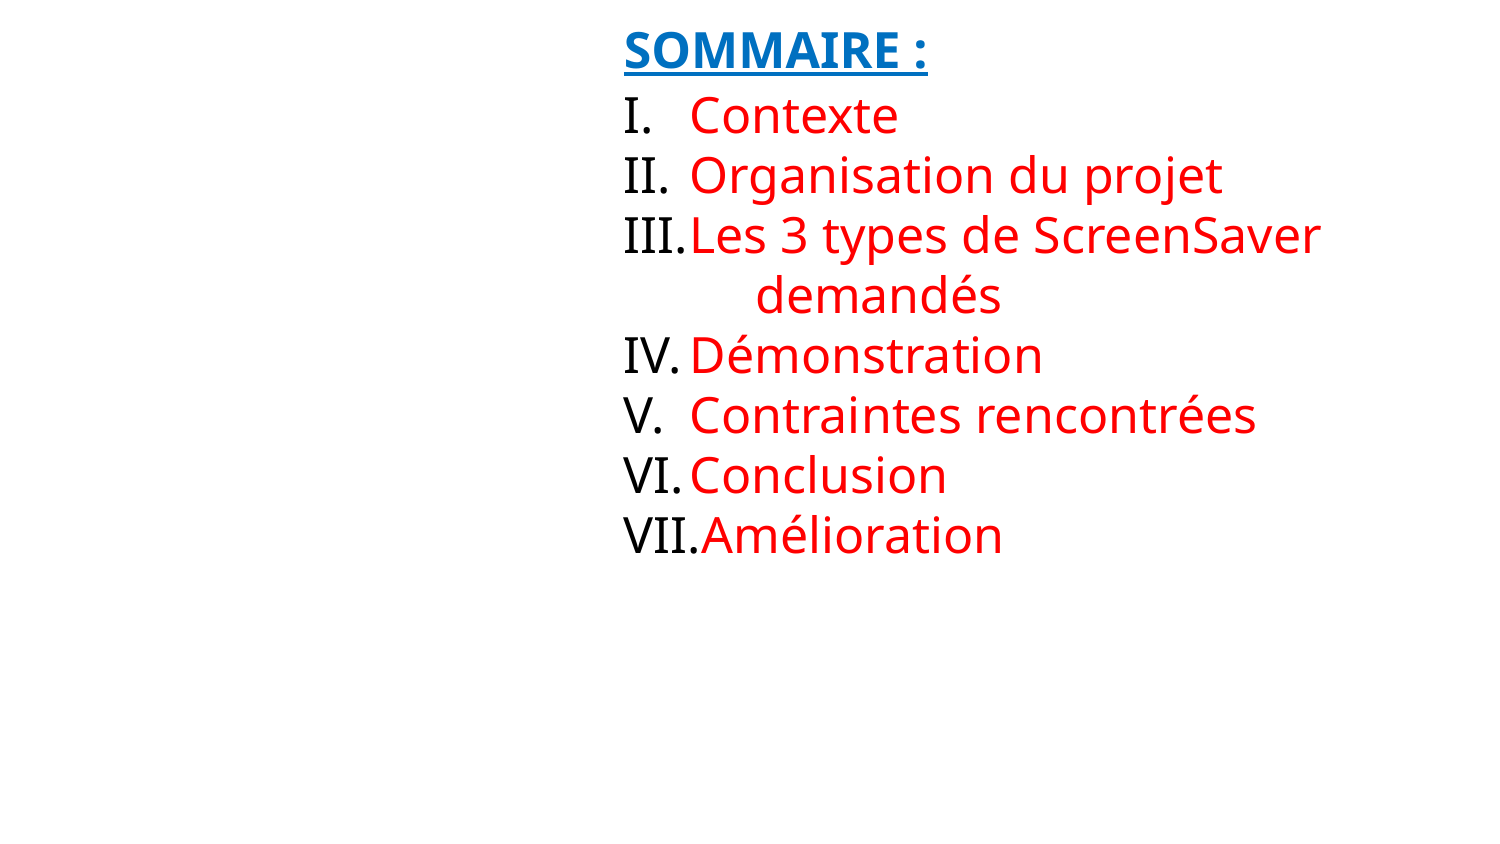

SOMMAIRE :
Contexte
Organisation du projet
Les 3 types de ScreenSaver demandés
Démonstration
Contraintes rencontrées
Conclusion
Amélioration